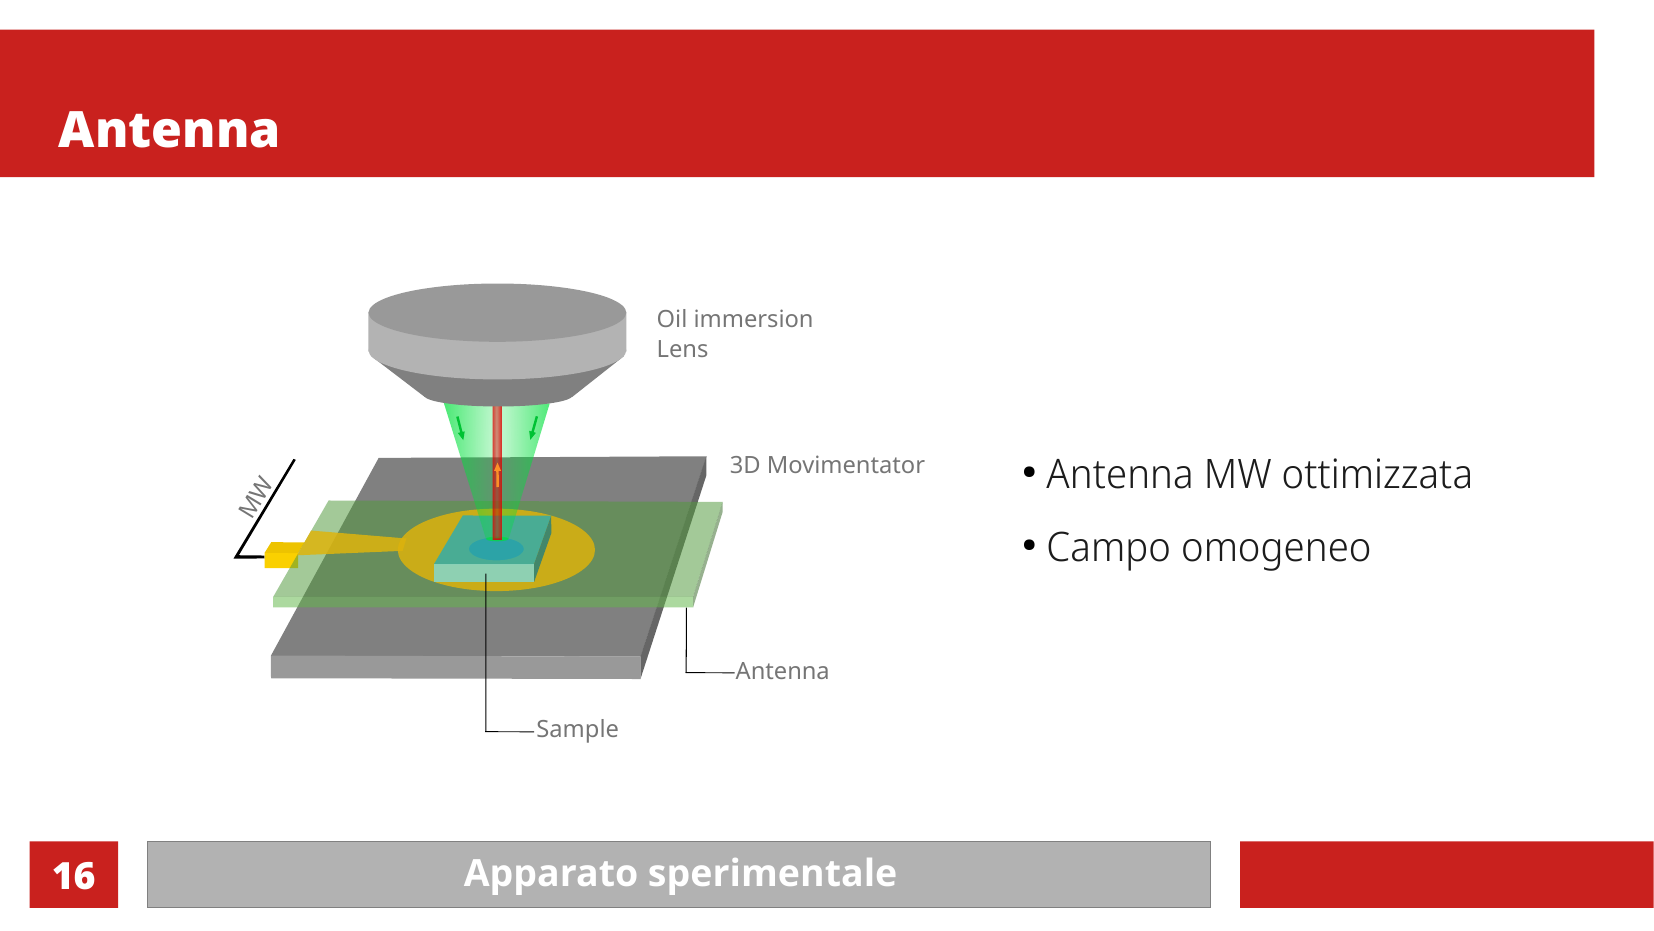

# Antenna
 Antenna MW ottimizzata
 Campo omogeneo
Apparato sperimentale
16